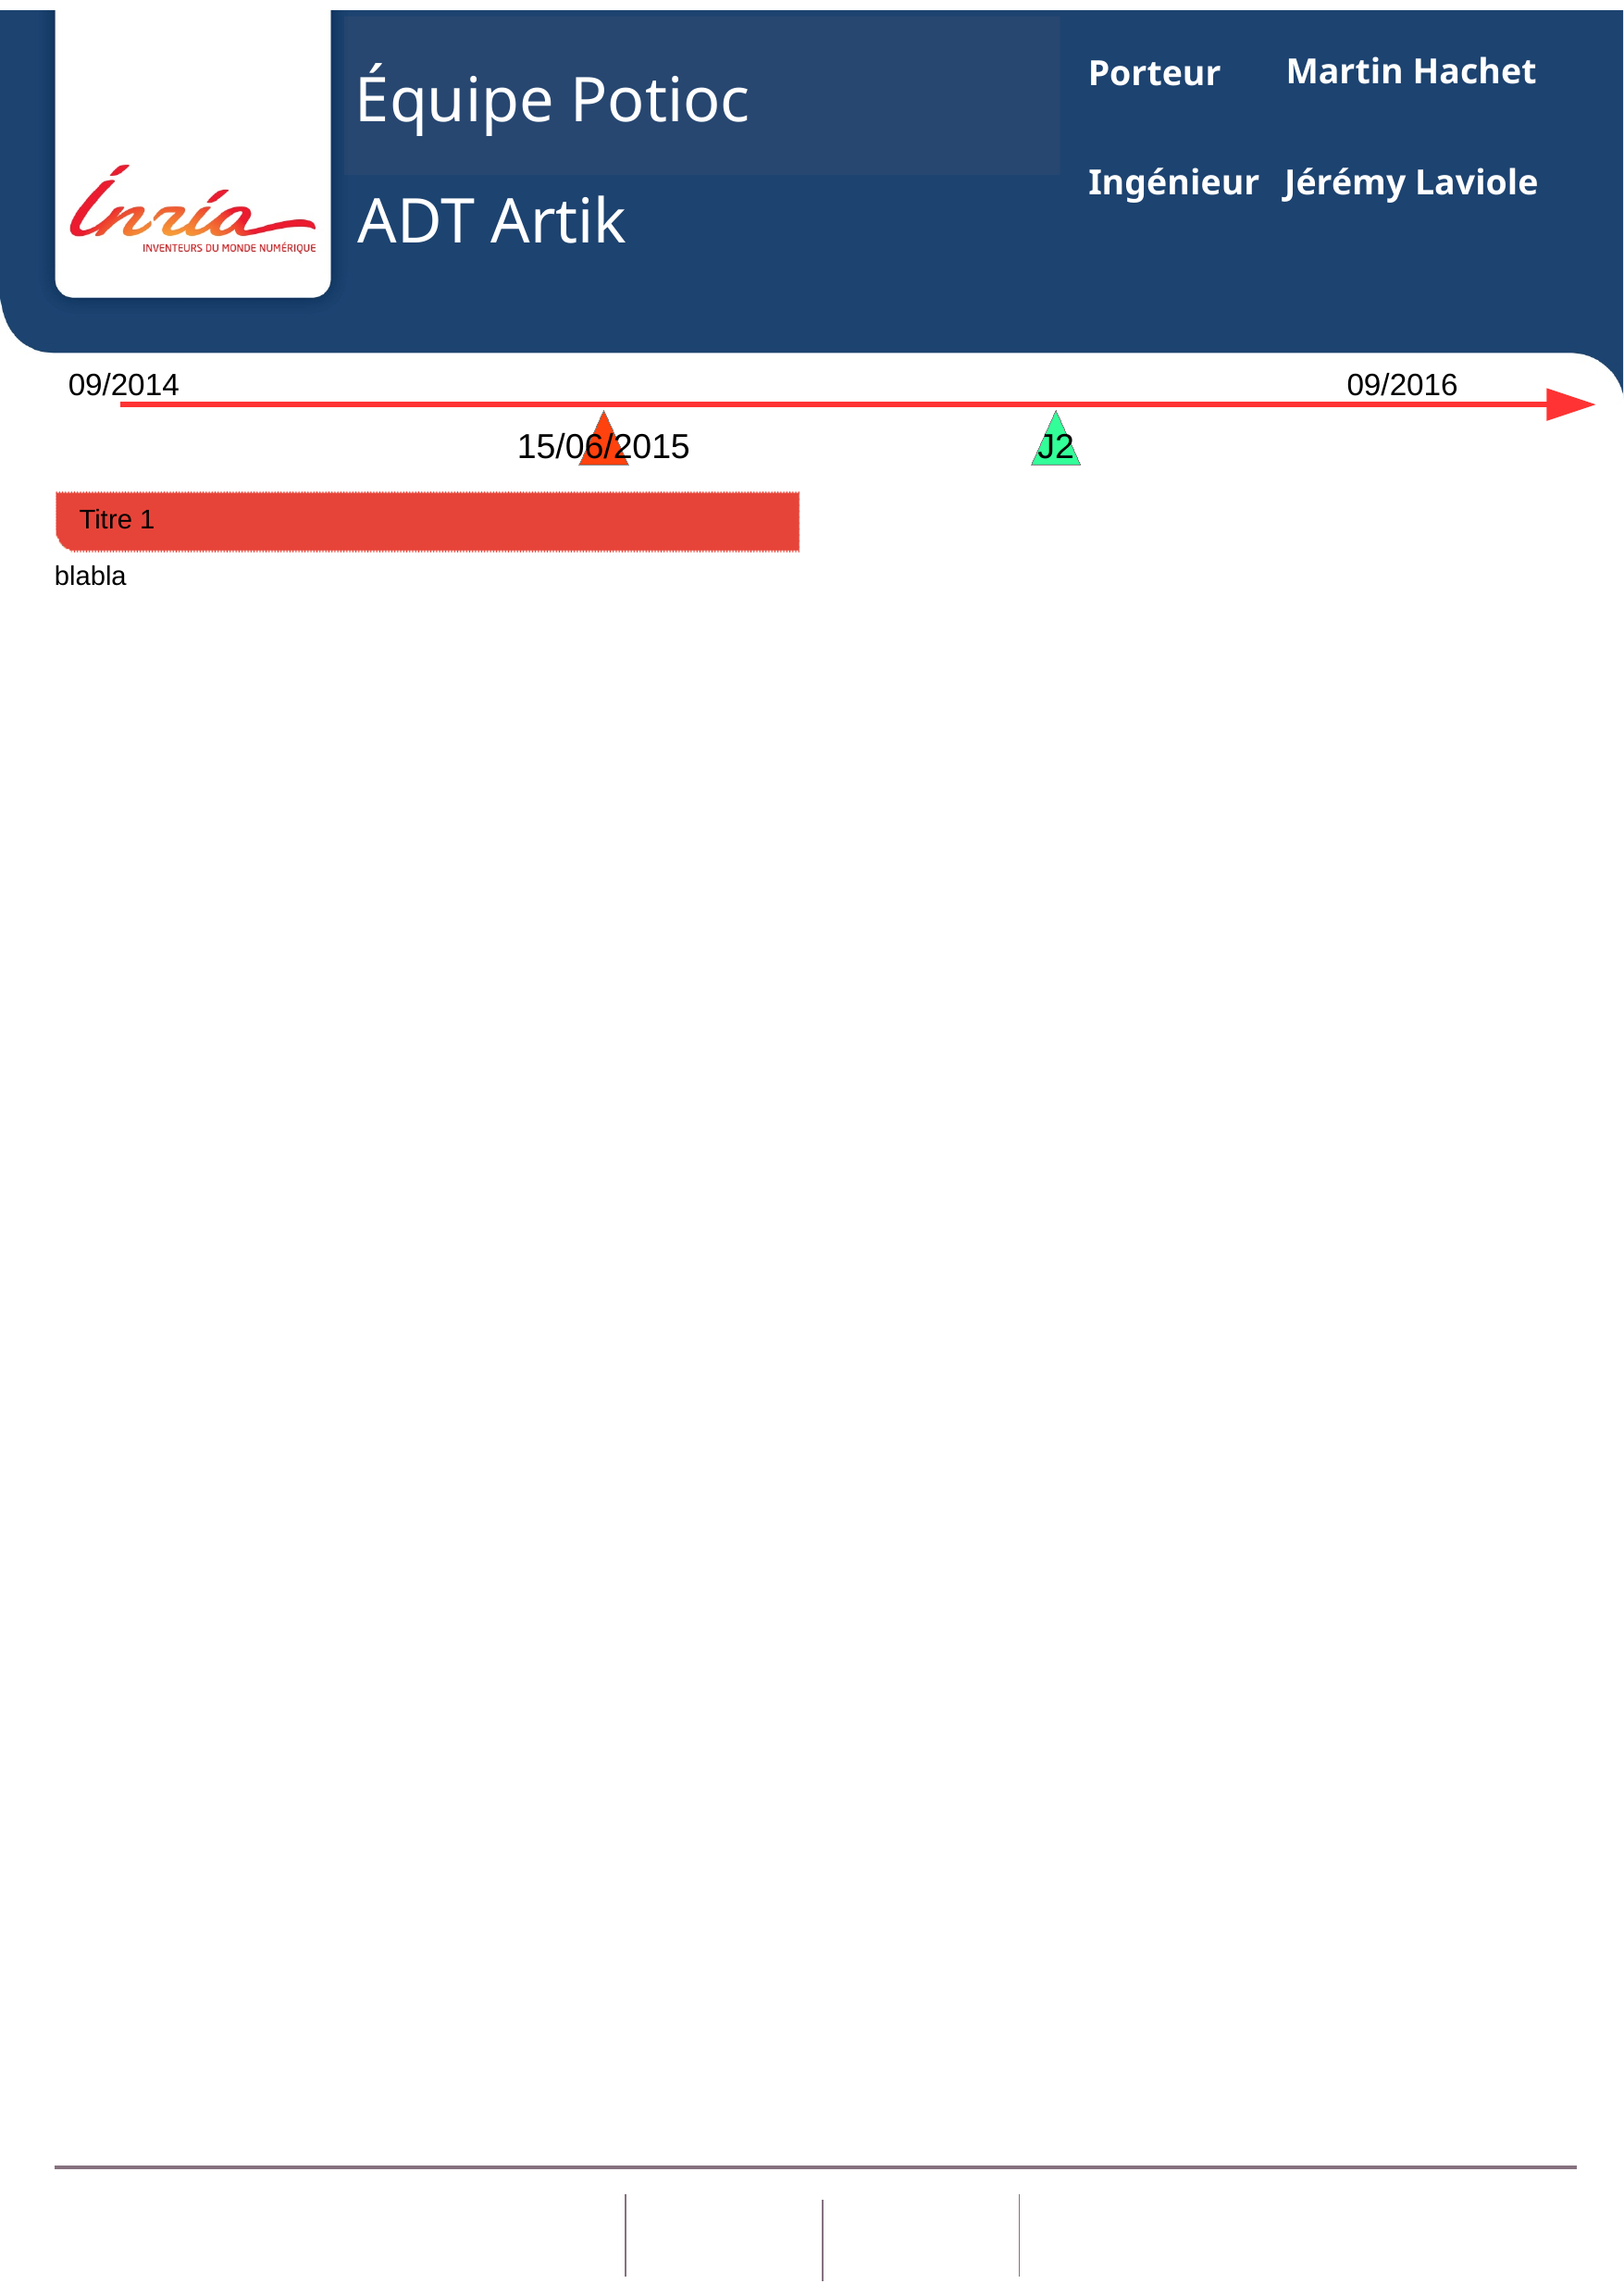

Équipe Potioc
Martin Hachet
Porteur
Ingénieur
Jérémy Laviole
ADT Artik
09/2014
09/2016
15/06/2015
J2
Titre 1
blabla